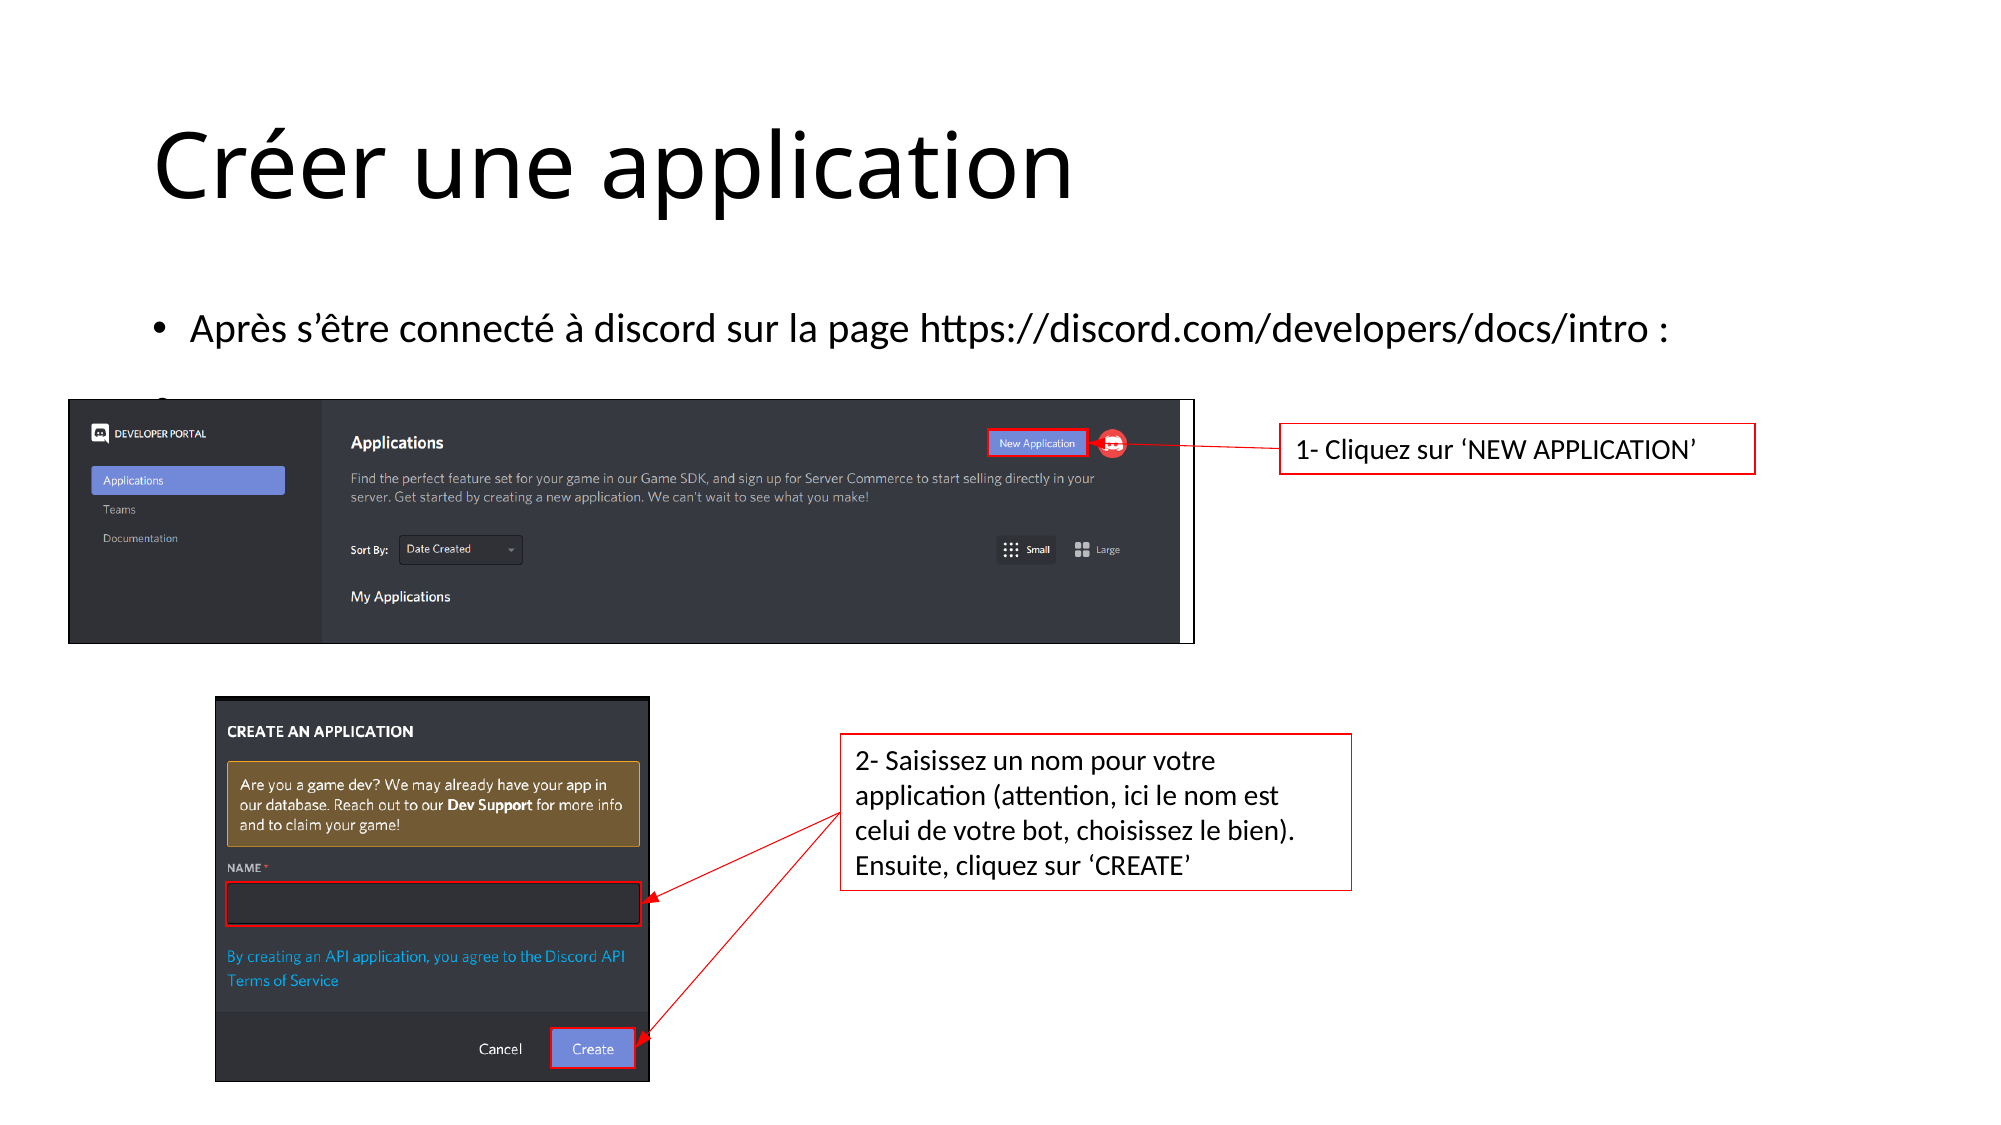

# Créer une application
Après s’être connecté à discord sur la page https://discord.com/developers/docs/intro :
1- Cliquez sur ‘NEW APPLICATION’
2- Saisissez un nom pour votre application (attention, ici le nom est celui de votre bot, choisissez le bien).
Ensuite, cliquez sur ‘CREATE’